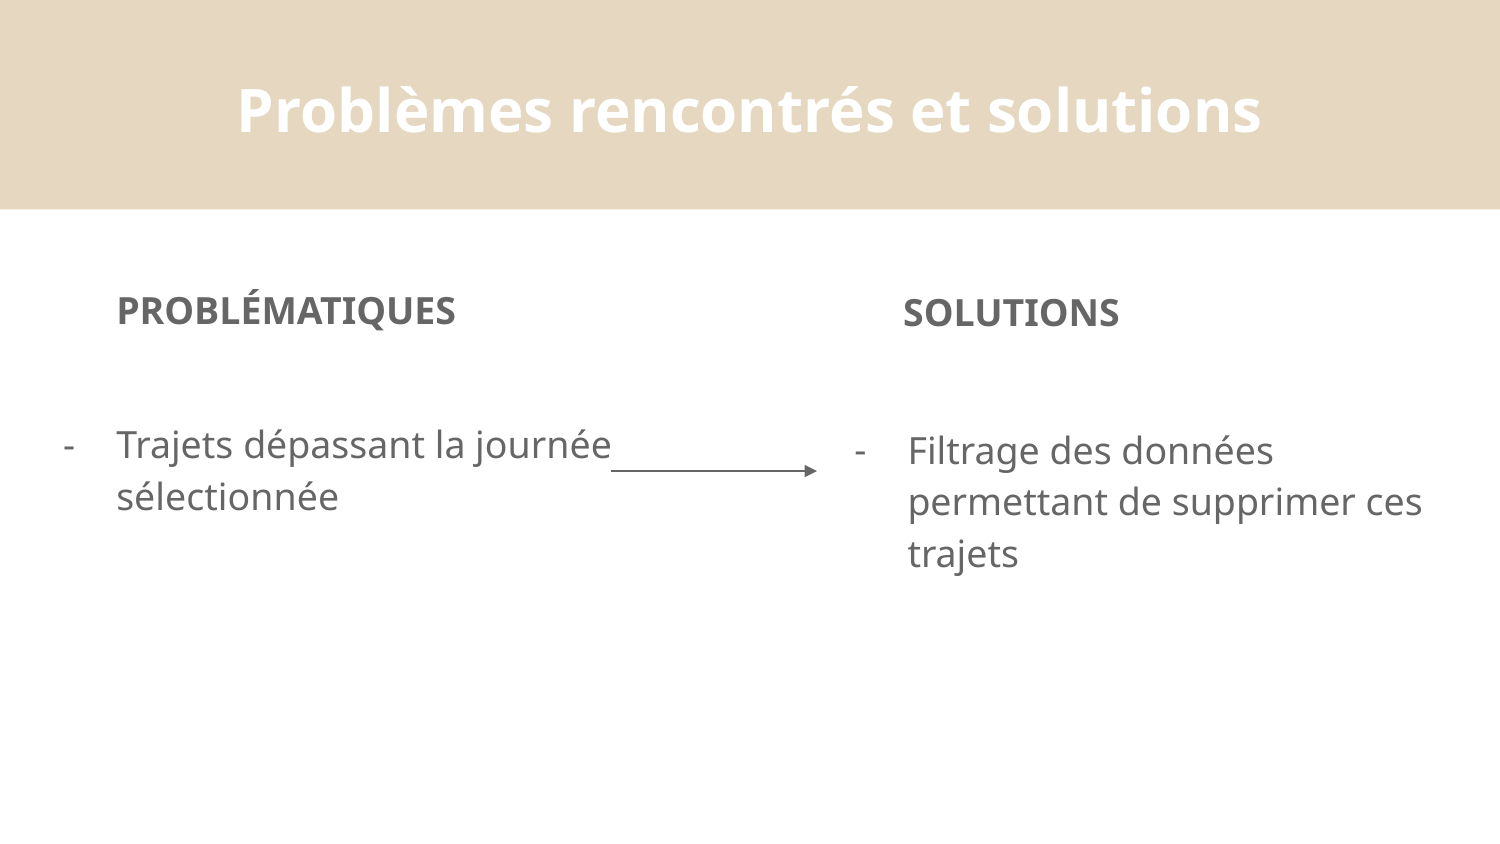

# Problèmes rencontrés et solutions
PROBLÉMATIQUES
SOLUTIONS
Trajets dépassant la journée sélectionnée
Filtrage des données permettant de supprimer ces trajets